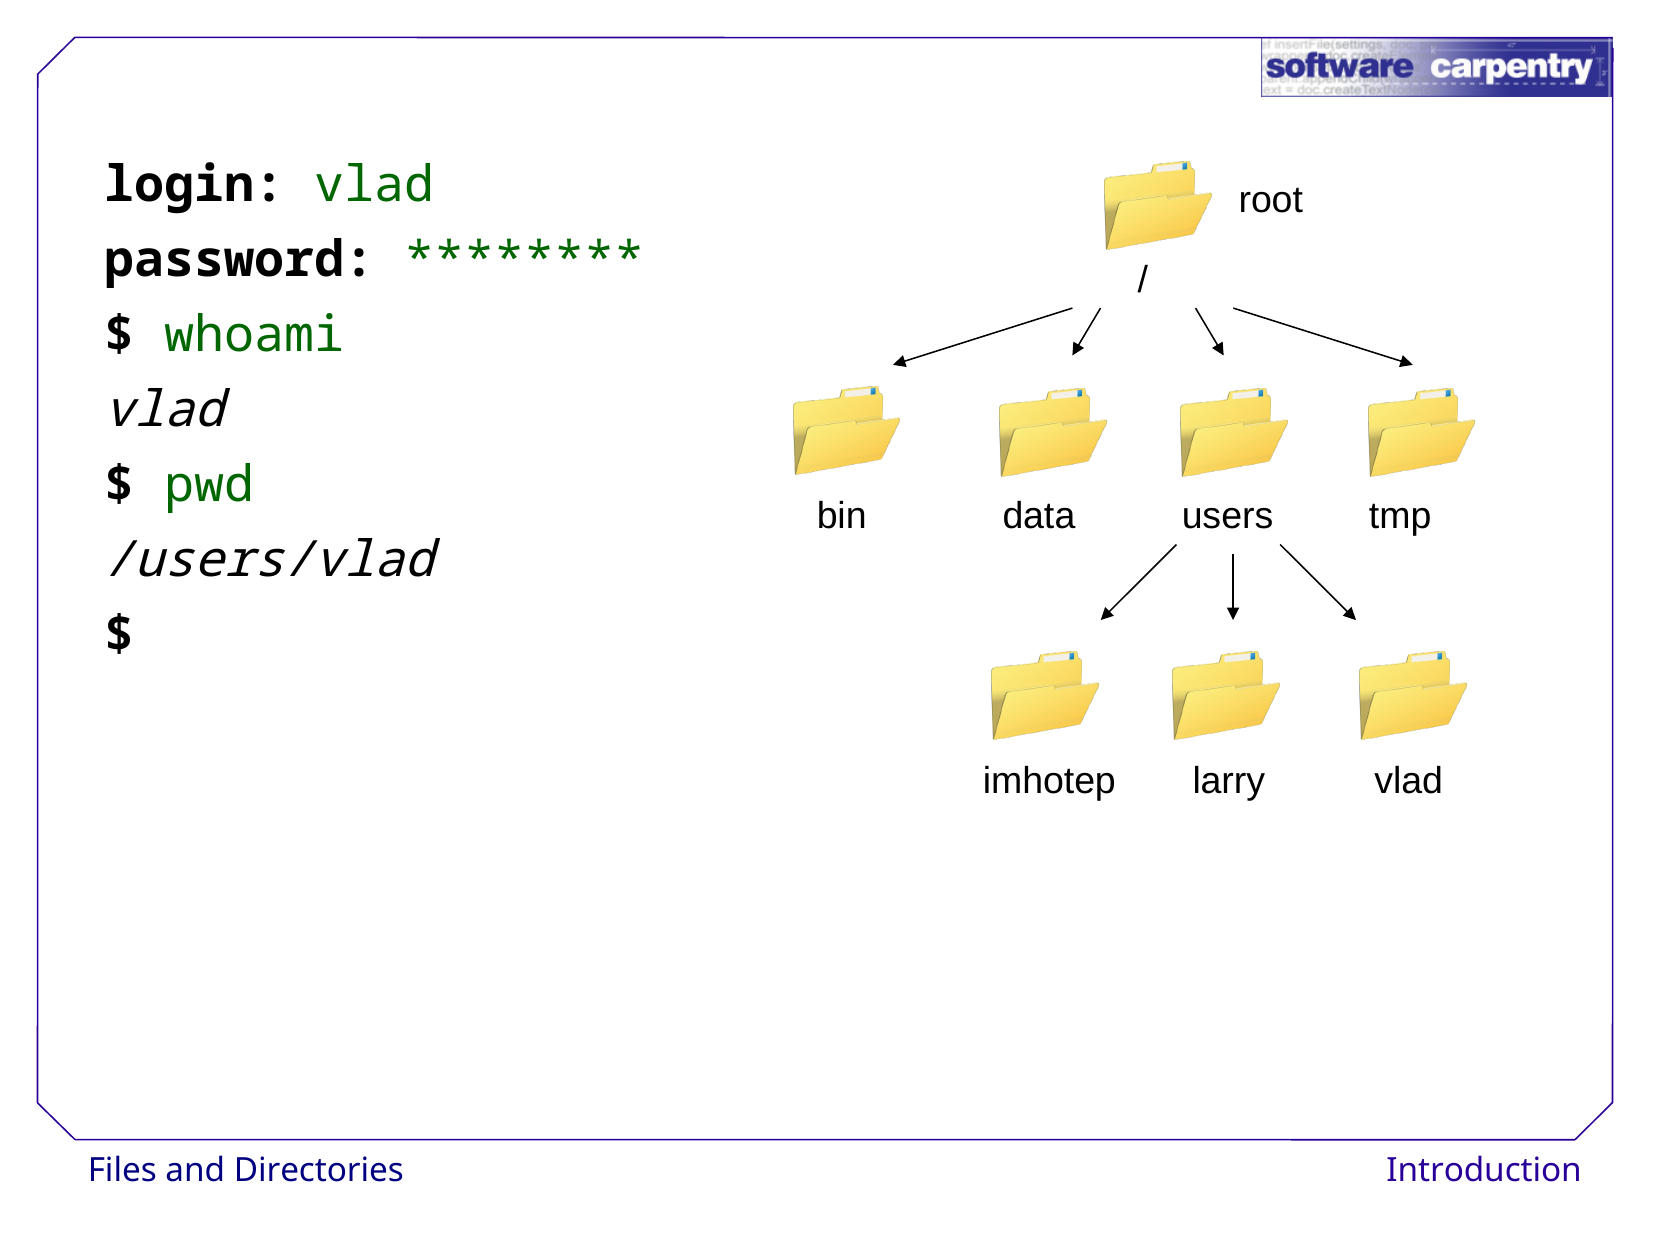

login: vlad
password: ********
$ whoami
vlad
$ pwd
/users/vlad
$
root
/
bin
data
users
tmp
imhotep
larry
vlad